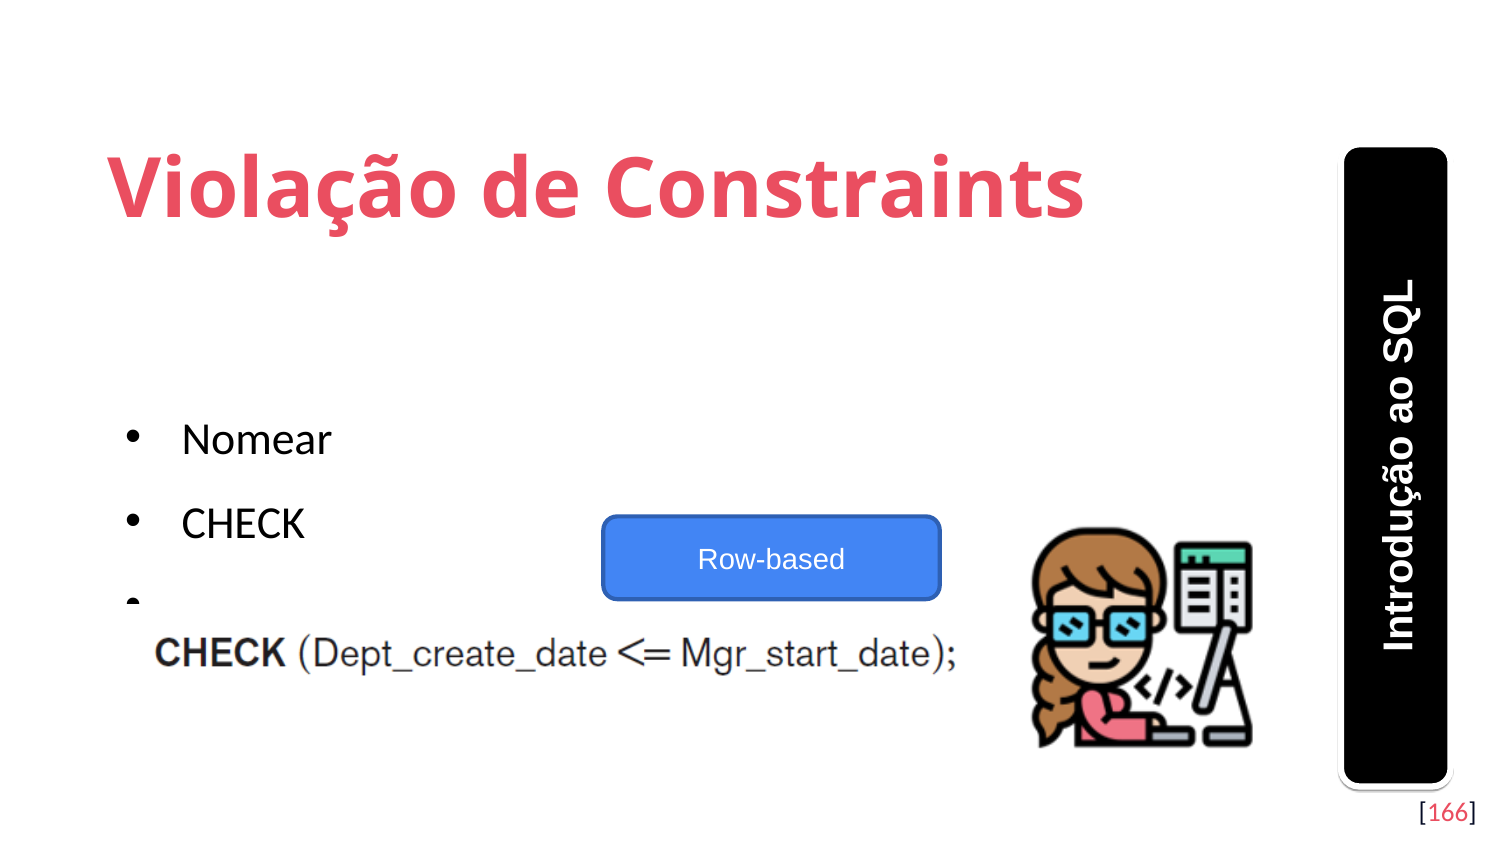

Violação de Constraints
Nomear
CHECK
Introdução ao SQL
Row-based